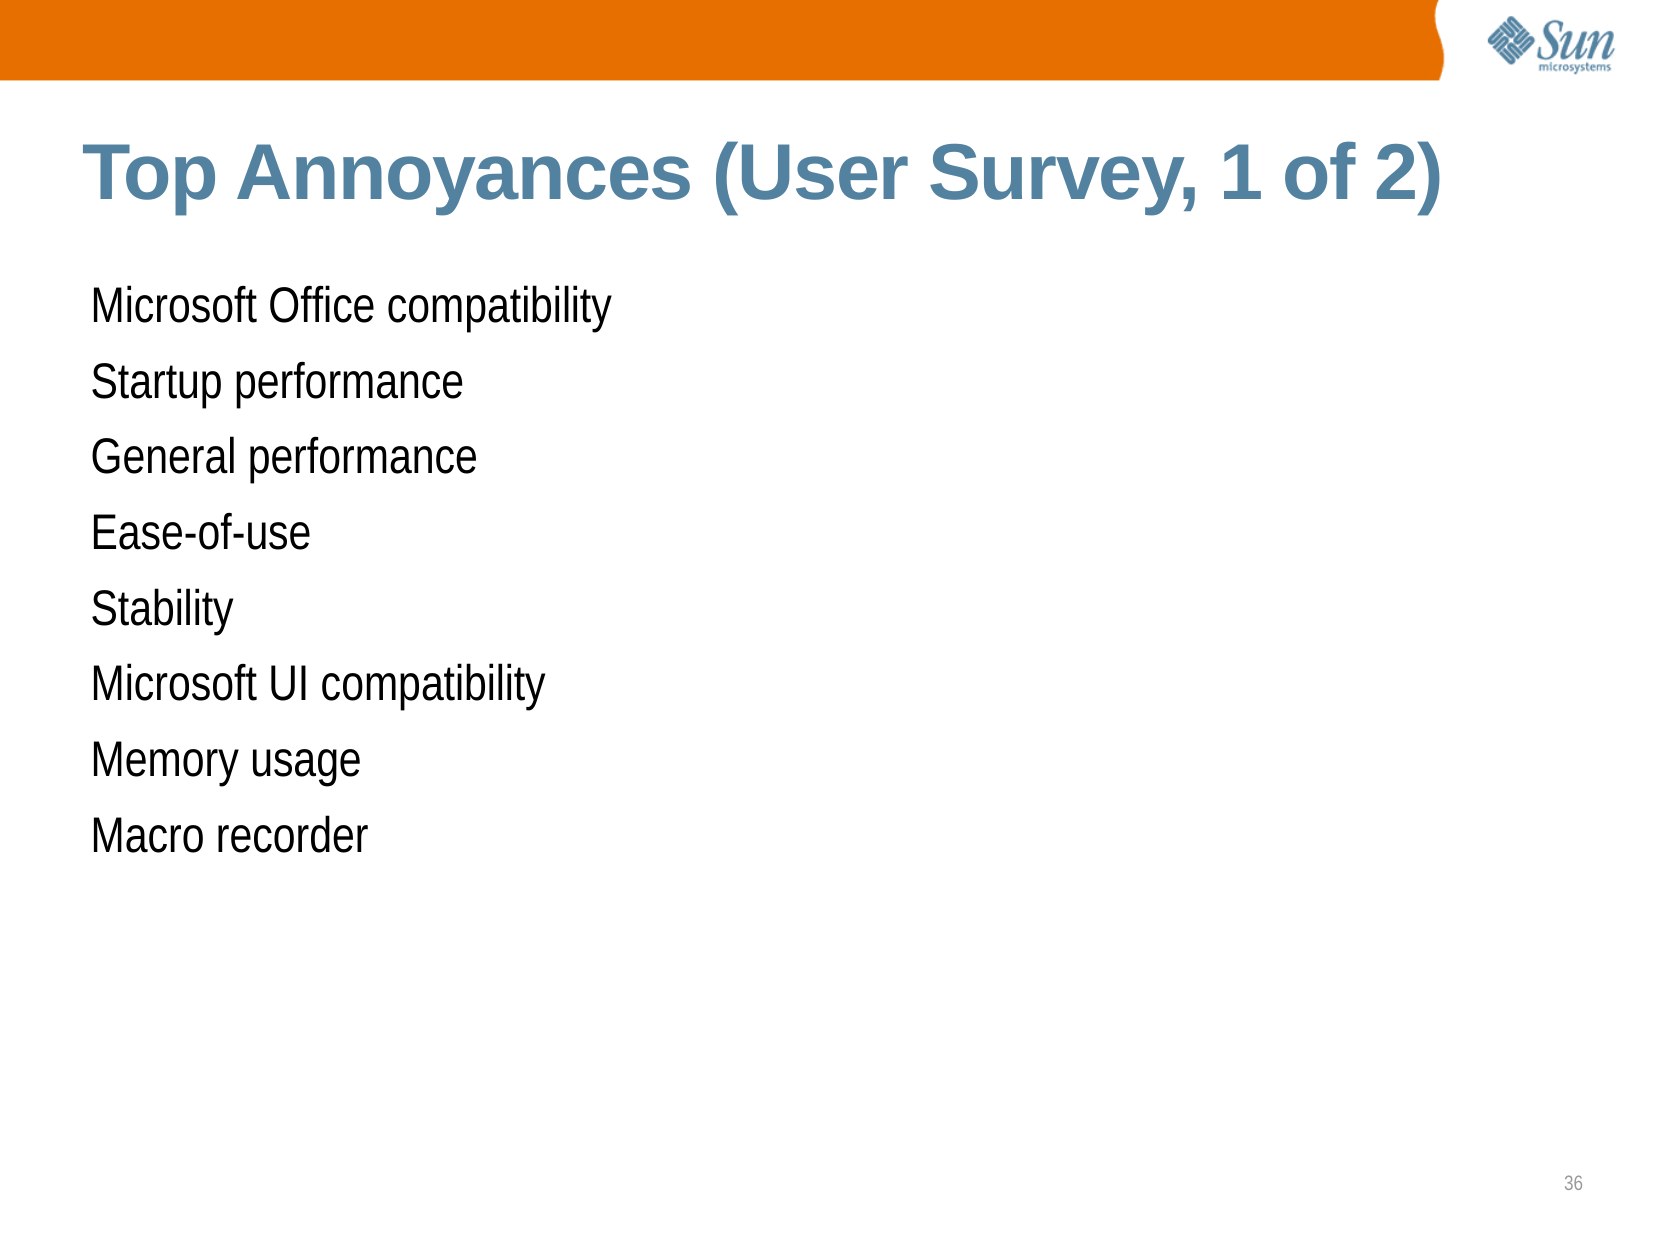

# Top Annoyances (User Survey, 1 of 2)
Microsoft Office compatibility
Startup performance
General performance
Ease-of-use
Stability
Microsoft UI compatibility
Memory usage
Macro recorder